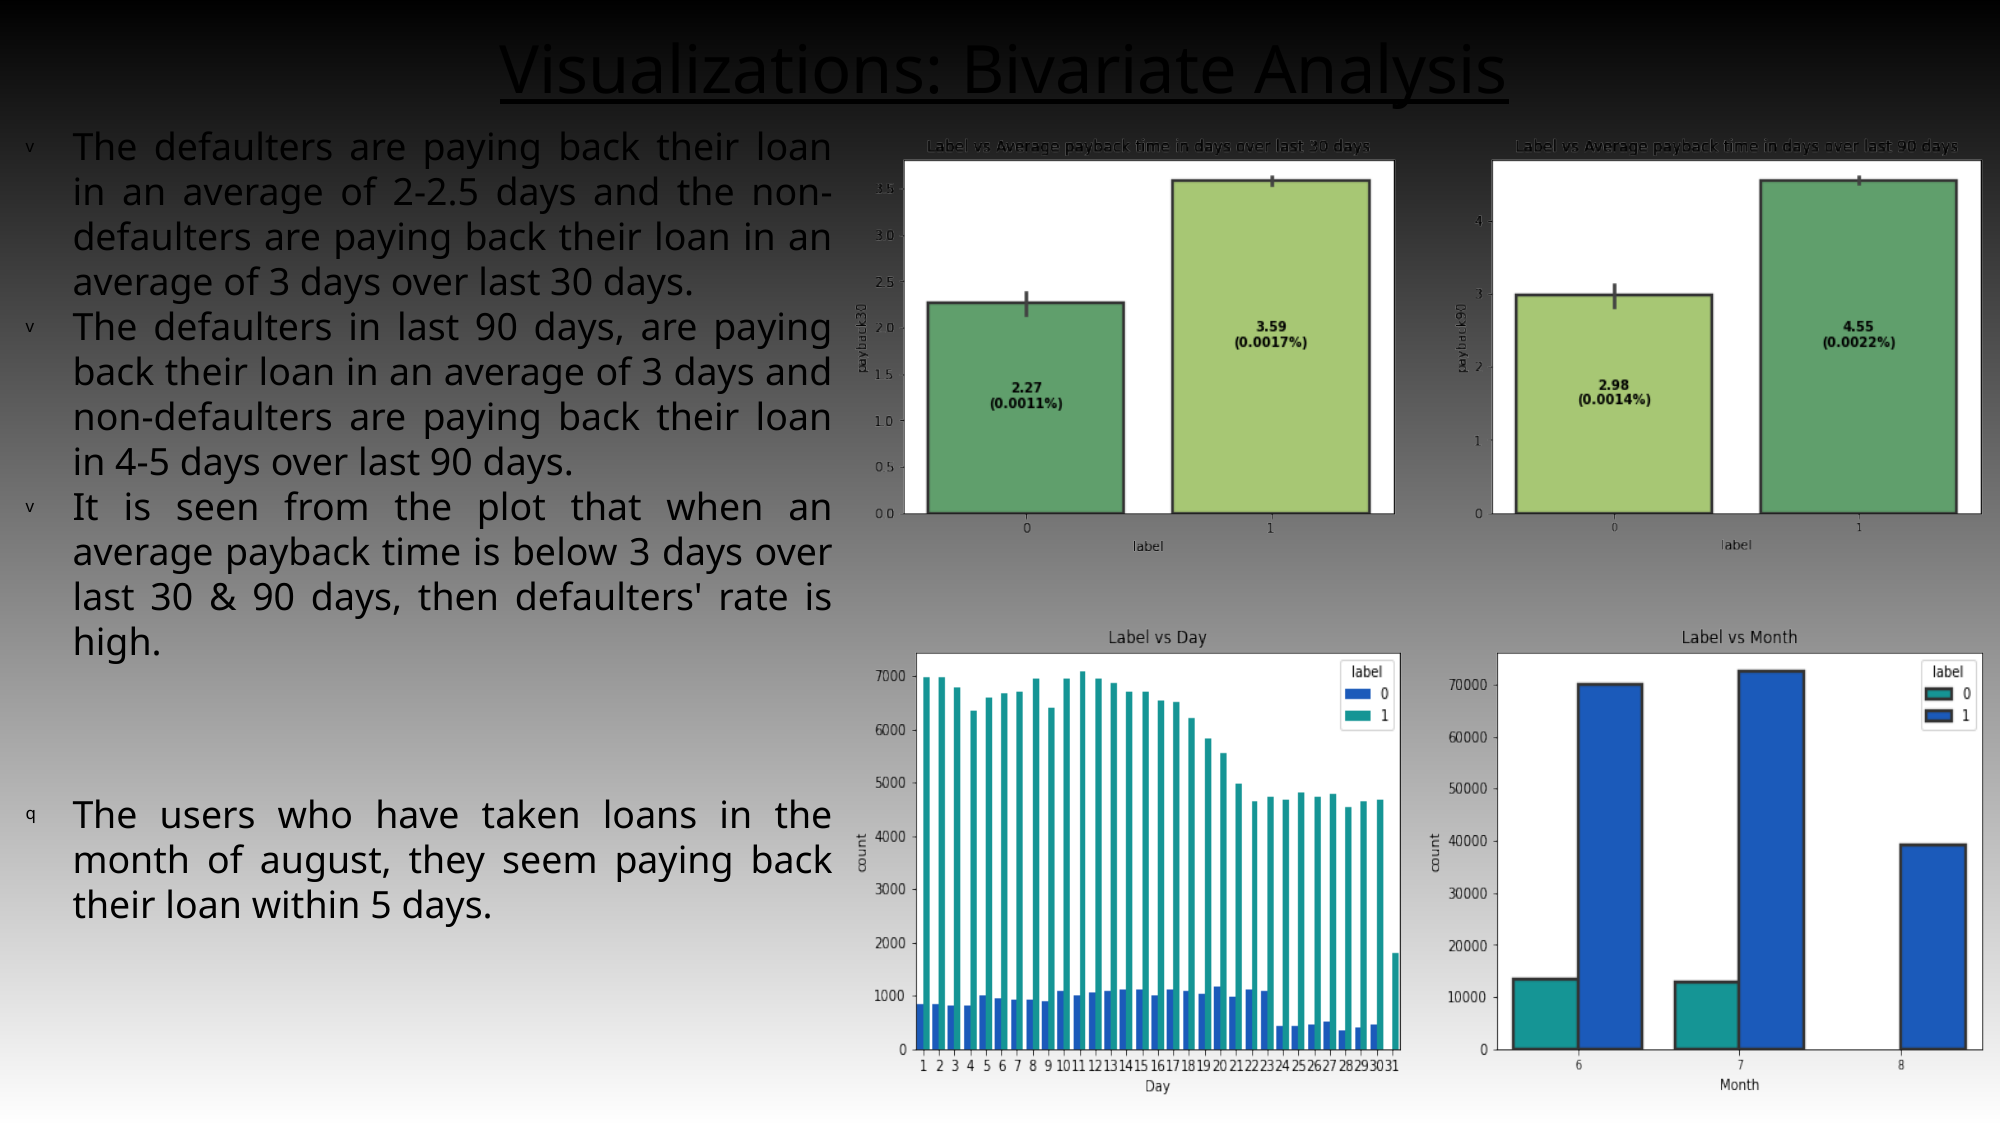

Visualizations: Bivariate Analysis
The defaulters are paying back their loan in an average of 2-2.5 days and the non-defaulters are paying back their loan in an average of 3 days over last 30 days.
The defaulters in last 90 days, are paying back their loan in an average of 3 days and non-defaulters are paying back their loan in 4-5 days over last 90 days.
It is seen from the plot that when an average payback time is below 3 days over last 30 & 90 days, then defaulters' rate is high.
The users who have taken loans in the month of august, they seem paying back their loan within 5 days.